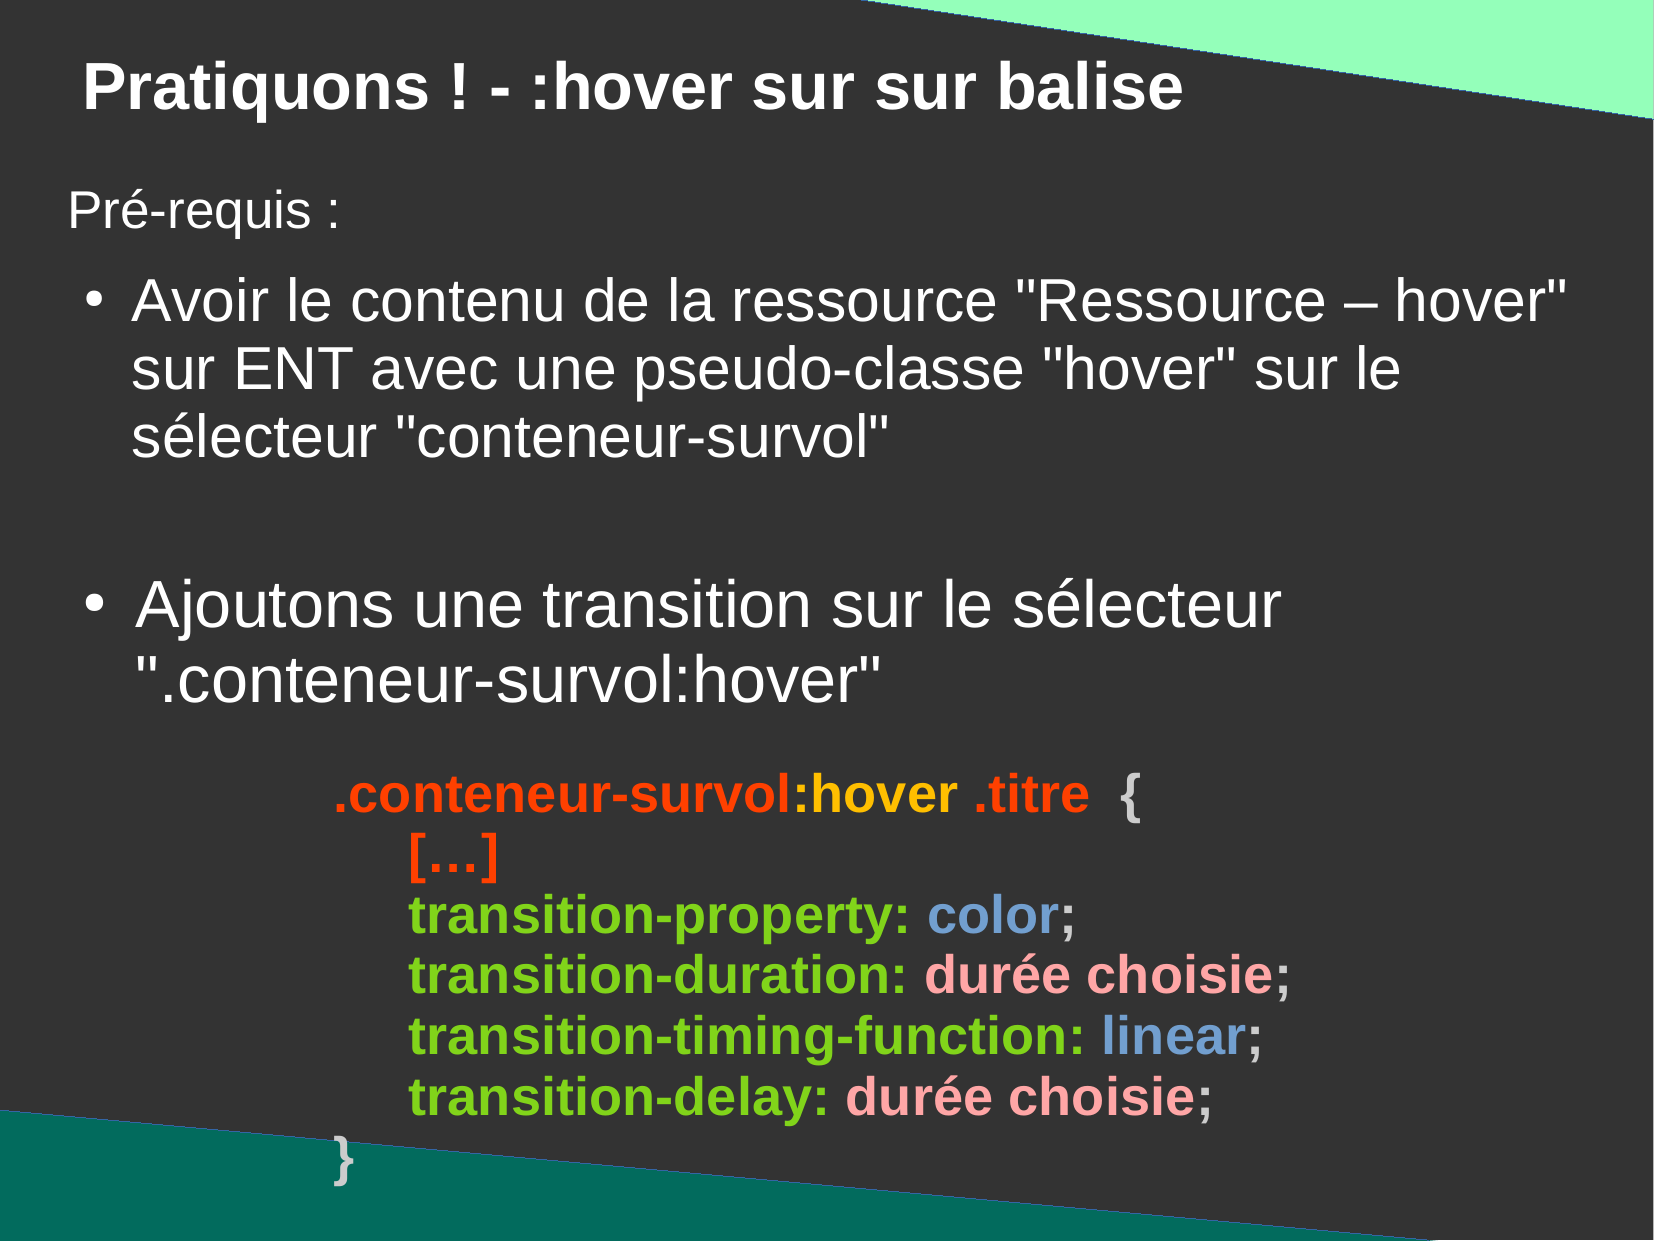

# Pratiquons ! - :hover sur sur balise
Pré-requis :
Avoir le contenu de la ressource "Ressource – hover" sur ENT avec une pseudo-classe "hover" sur le sélecteur "conteneur-survol"
Ajoutons une transition sur le sélecteur ".conteneur-survol:hover"
.conteneur-survol:hover .titre {
	[…]
	transition-property: color;
	transition-duration: durée choisie;
	transition-timing-function: linear;
	transition-delay: durée choisie;
}